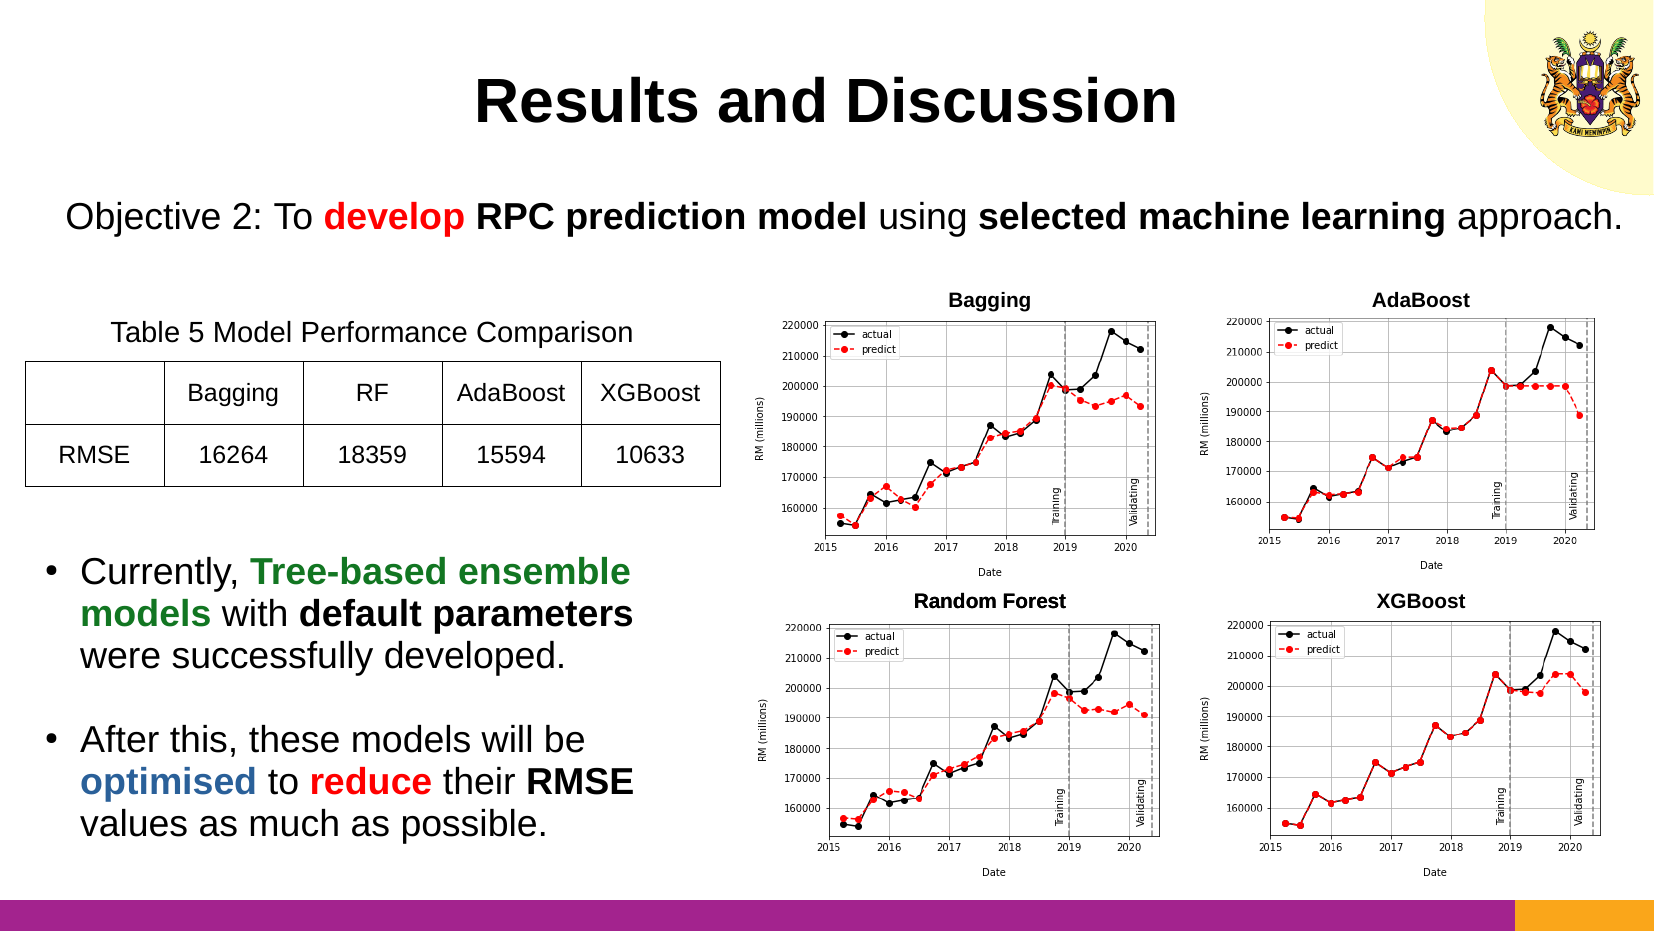

Results and Discussion
Objective 2: To develop RPC prediction model using selected machine learning approach.
Bagging
AdaBoost
Table 5 Model Performance Comparison
| | Bagging | RF | AdaBoost | XGBoost |
| --- | --- | --- | --- | --- |
| RMSE | 16264 | 18359 | 15594 | 10633 |
Currently, Tree-based ensemble models with default parameters were successfully developed.
After this, these models will be optimised to reduce their RMSE values as much as possible.
Random Forest
Random Forest
XGBoost